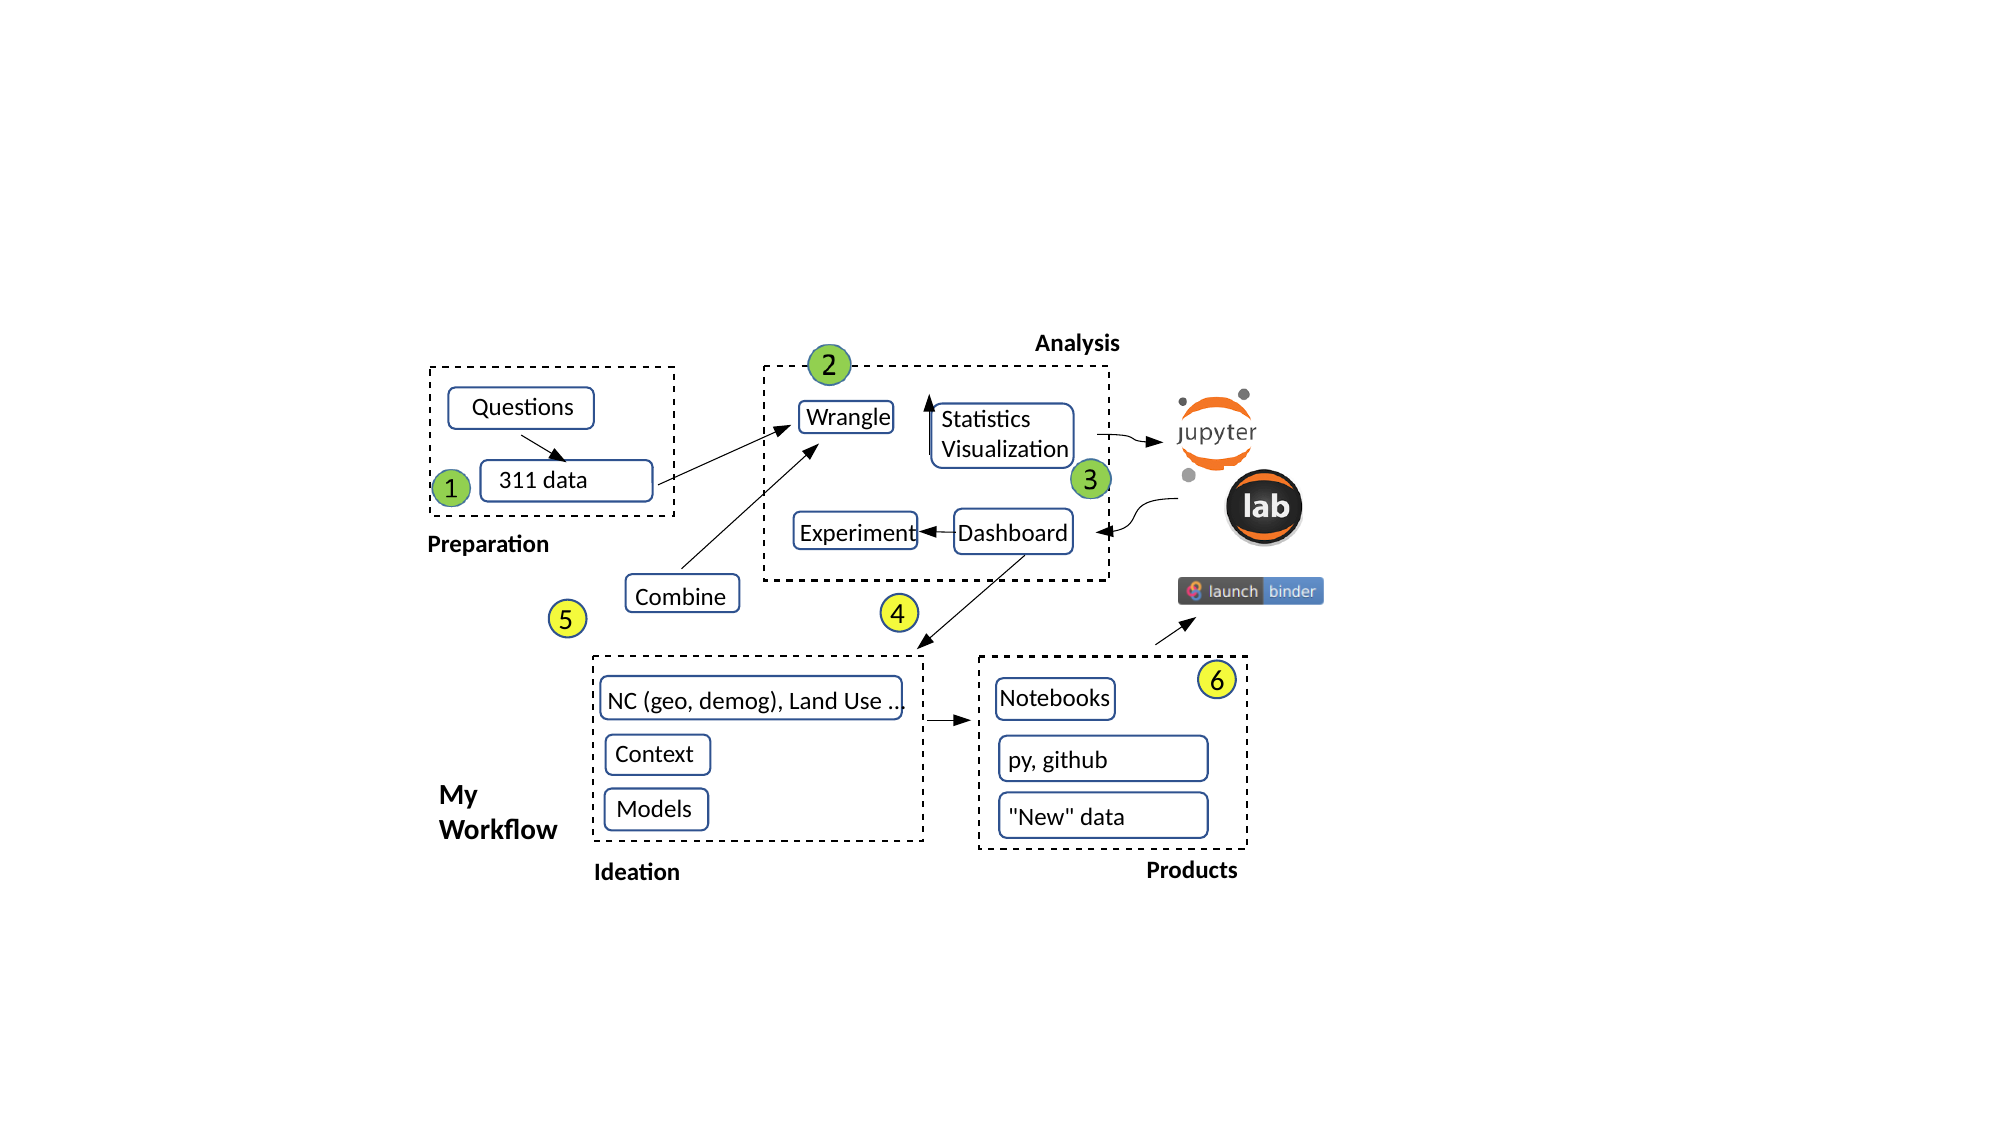

Analysis
Wrangle
Statistics
Visualization
Experiment
Dashboard
Questions
 311 data
Preparation
Combine
4
5
6
Notebooks
NC (geo, demog), Land Use ...
Context
py, github
My
Workflow
Models
"New" data
Products
Ideation